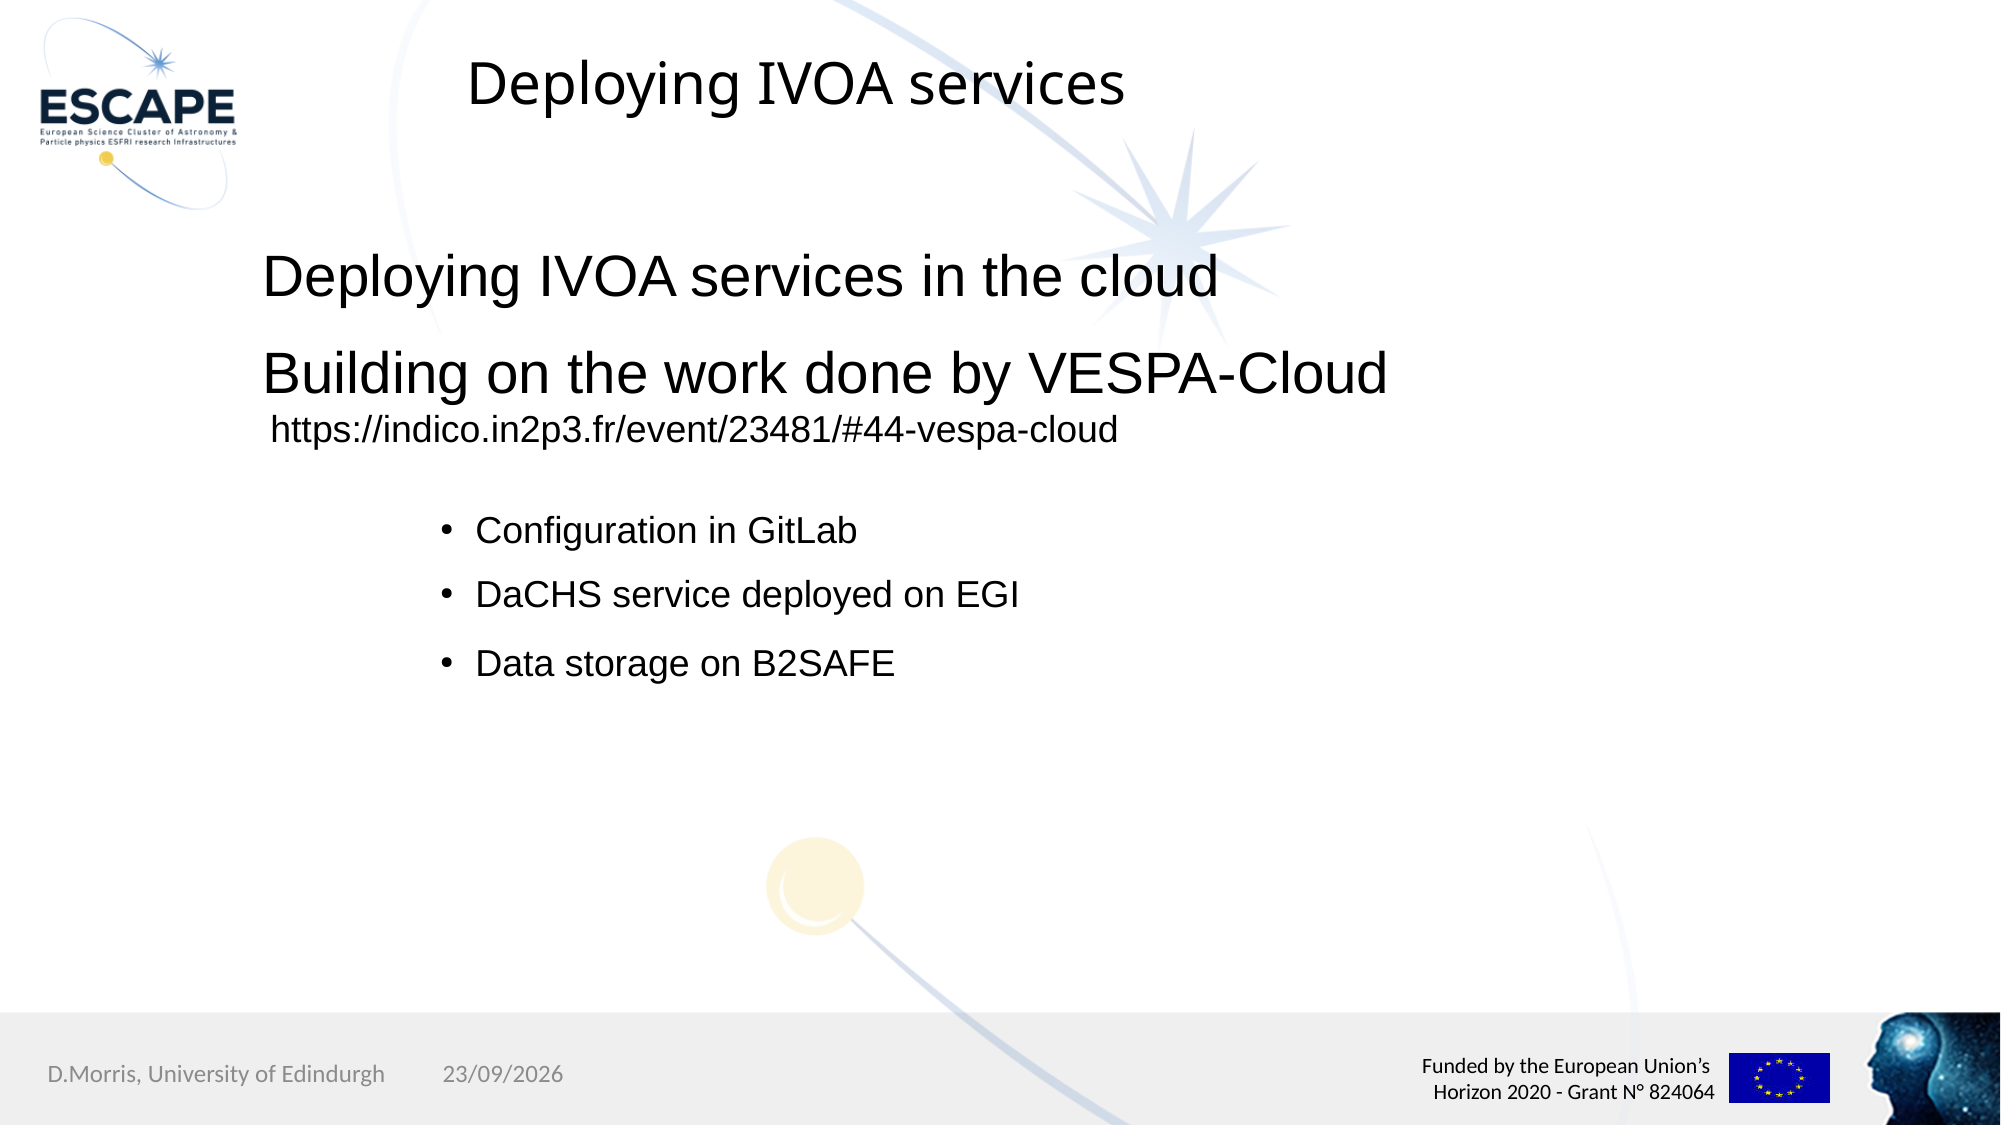

# Deploying IVOA services
Deploying IVOA services in the cloud
Building on the work done by VESPA-Cloud
https://indico.in2p3.fr/event/23481/#44-vespa-cloud
Configuration in GitLab
DaCHS service deployed on EGI
Data storage on B2SAFE
D.Morris, University of Edindurgh